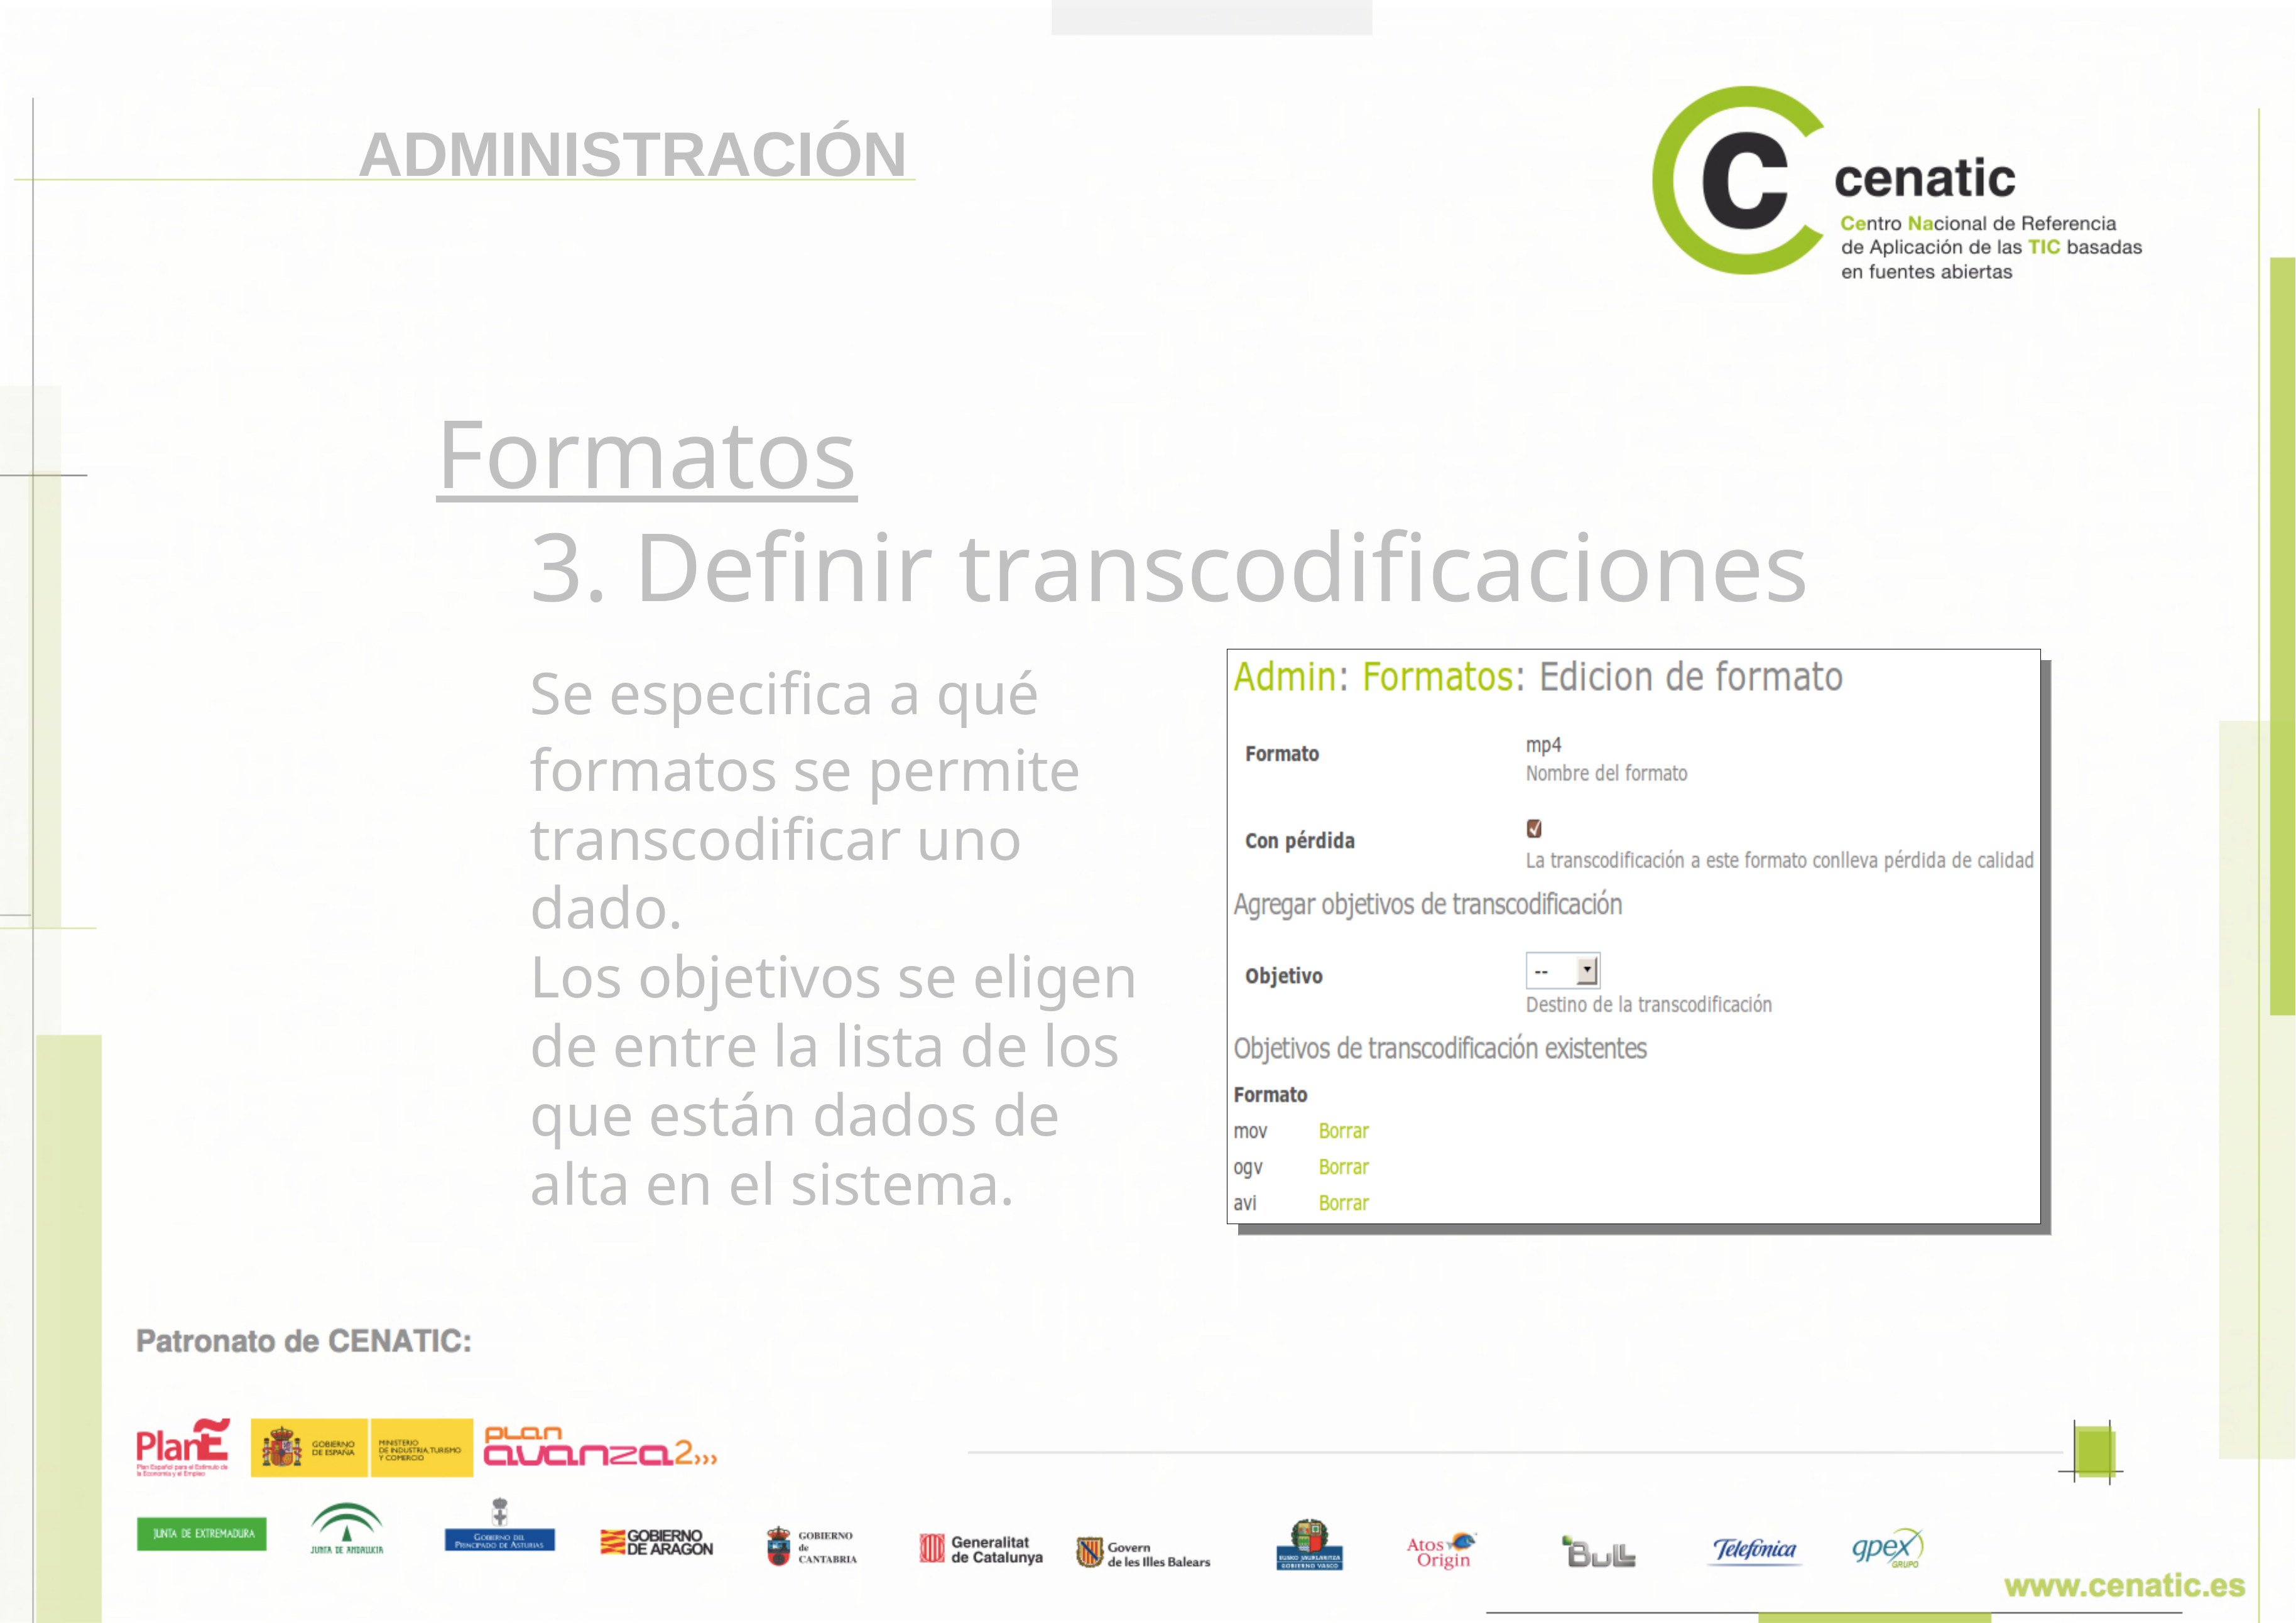

ADMINISTRACIÓN
Formatos
	3. Definir transcodificaciones
	Se especifica a qué
	formatos se permite
	transcodificar uno
	dado.
	Los objetivos se eligen
	de entre la lista de los
	que están dados de
	alta en el sistema.